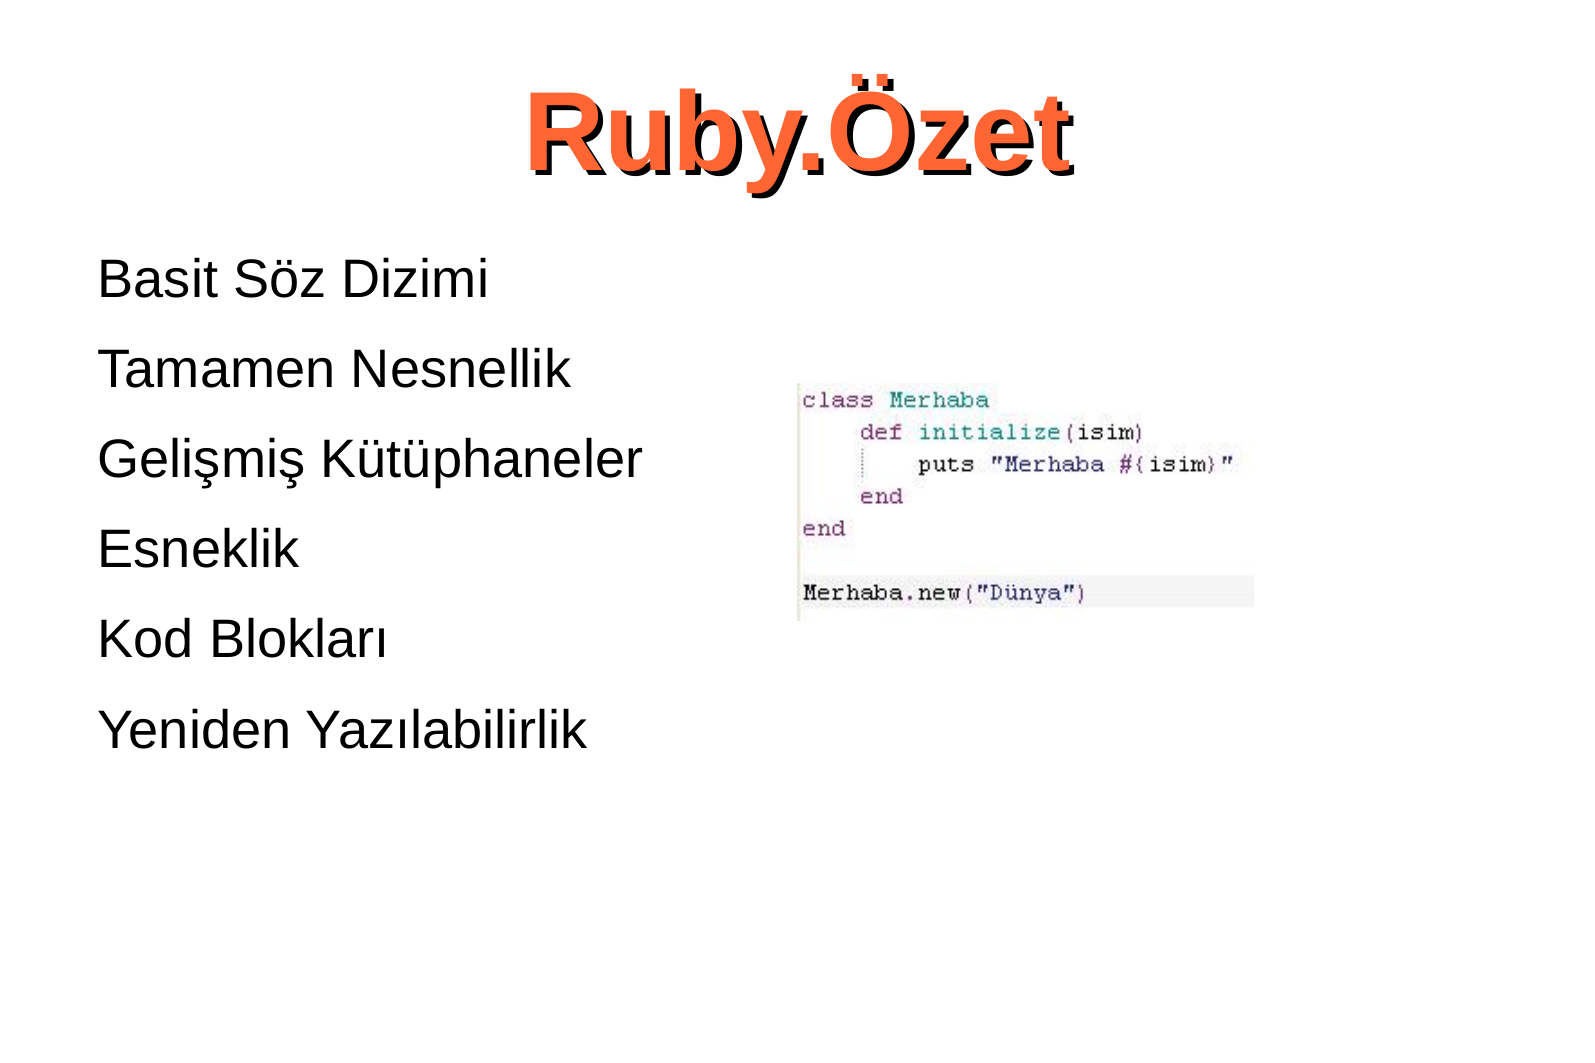

# Ruby.Özet
Basit Söz Dizimi
Tamamen Nesnellik
Gelişmiş Kütüphaneler
Esneklik
Kod Blokları
Yeniden Yazılabilirlik